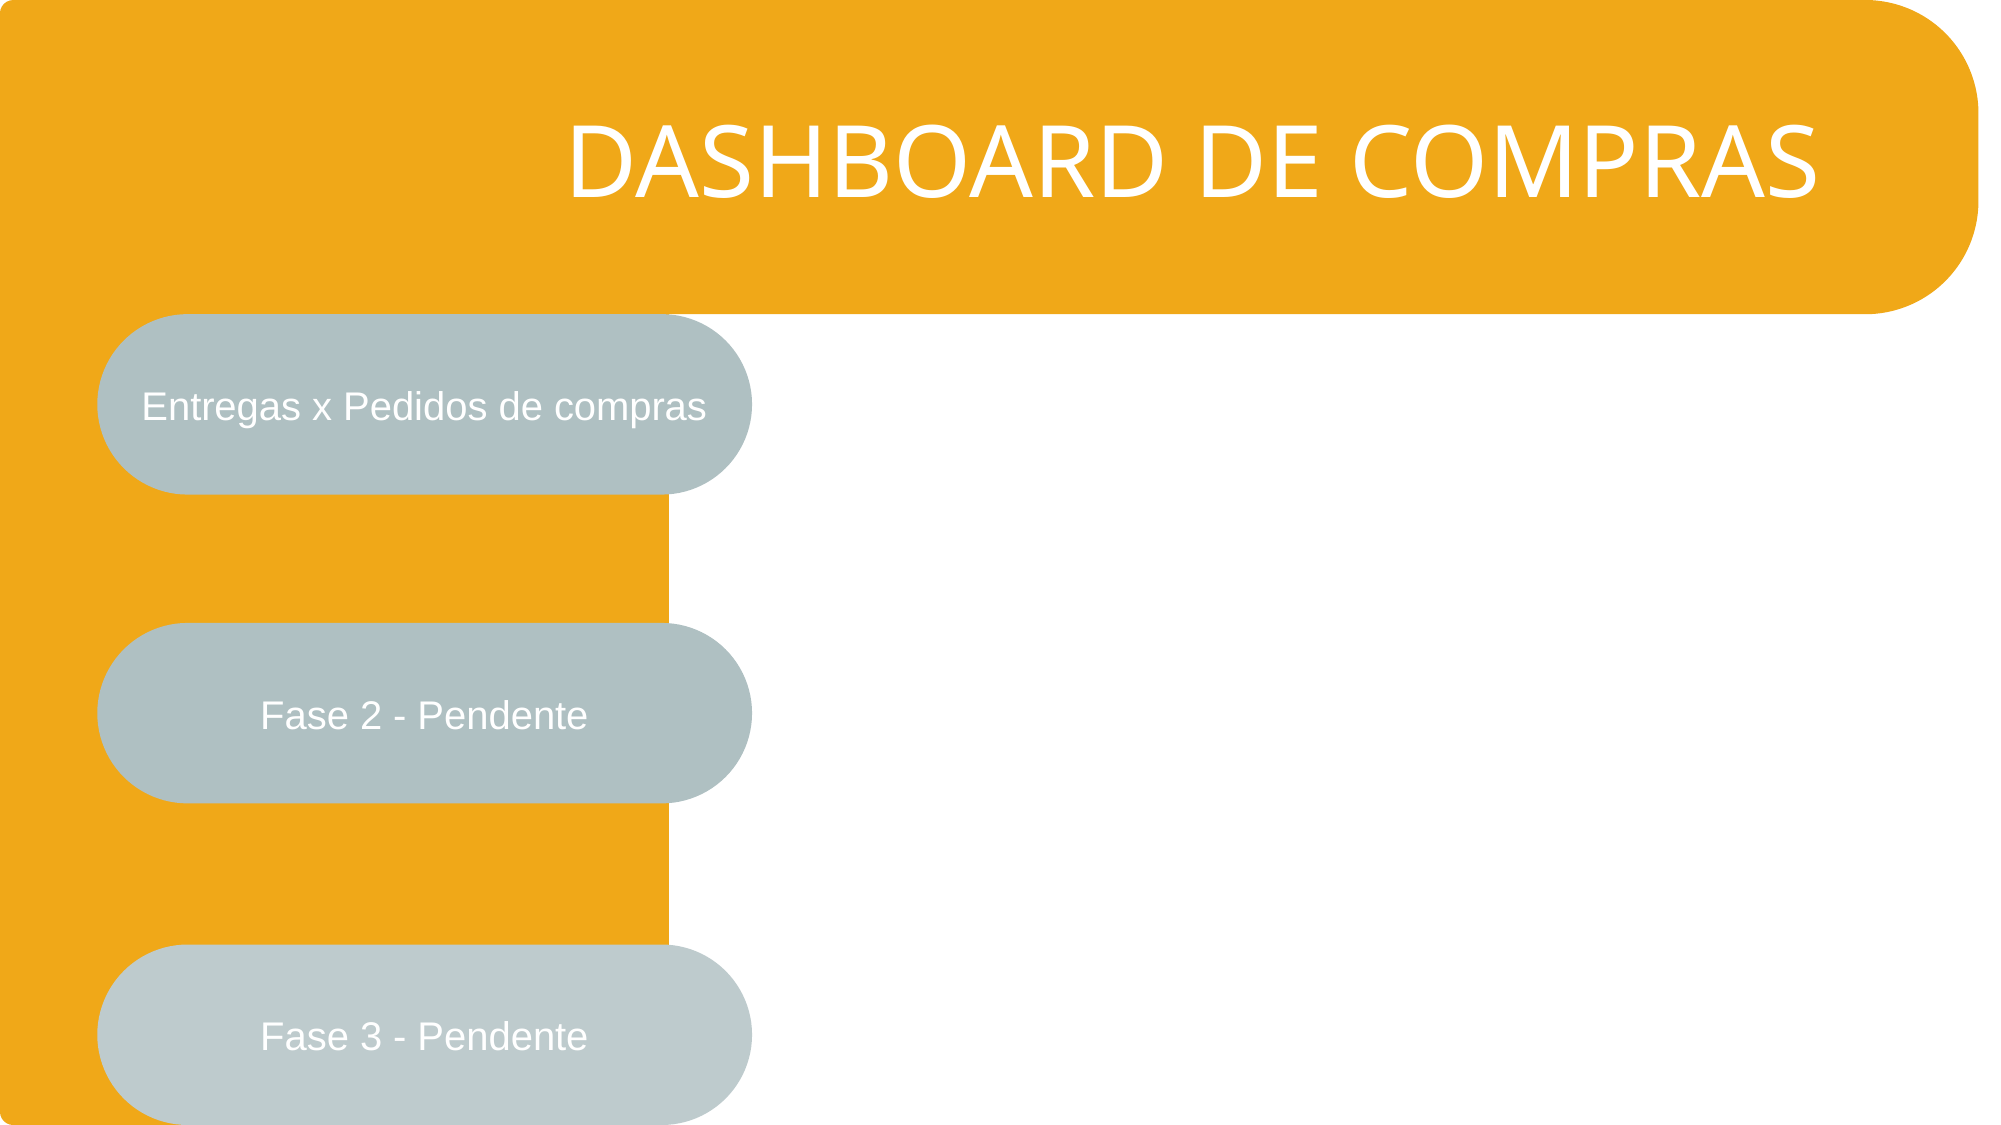

DASHBOARD DE COMPRAS
Entregas x Pedidos de compras
Fase 2 - Pendente
Fase 3 - Pendente